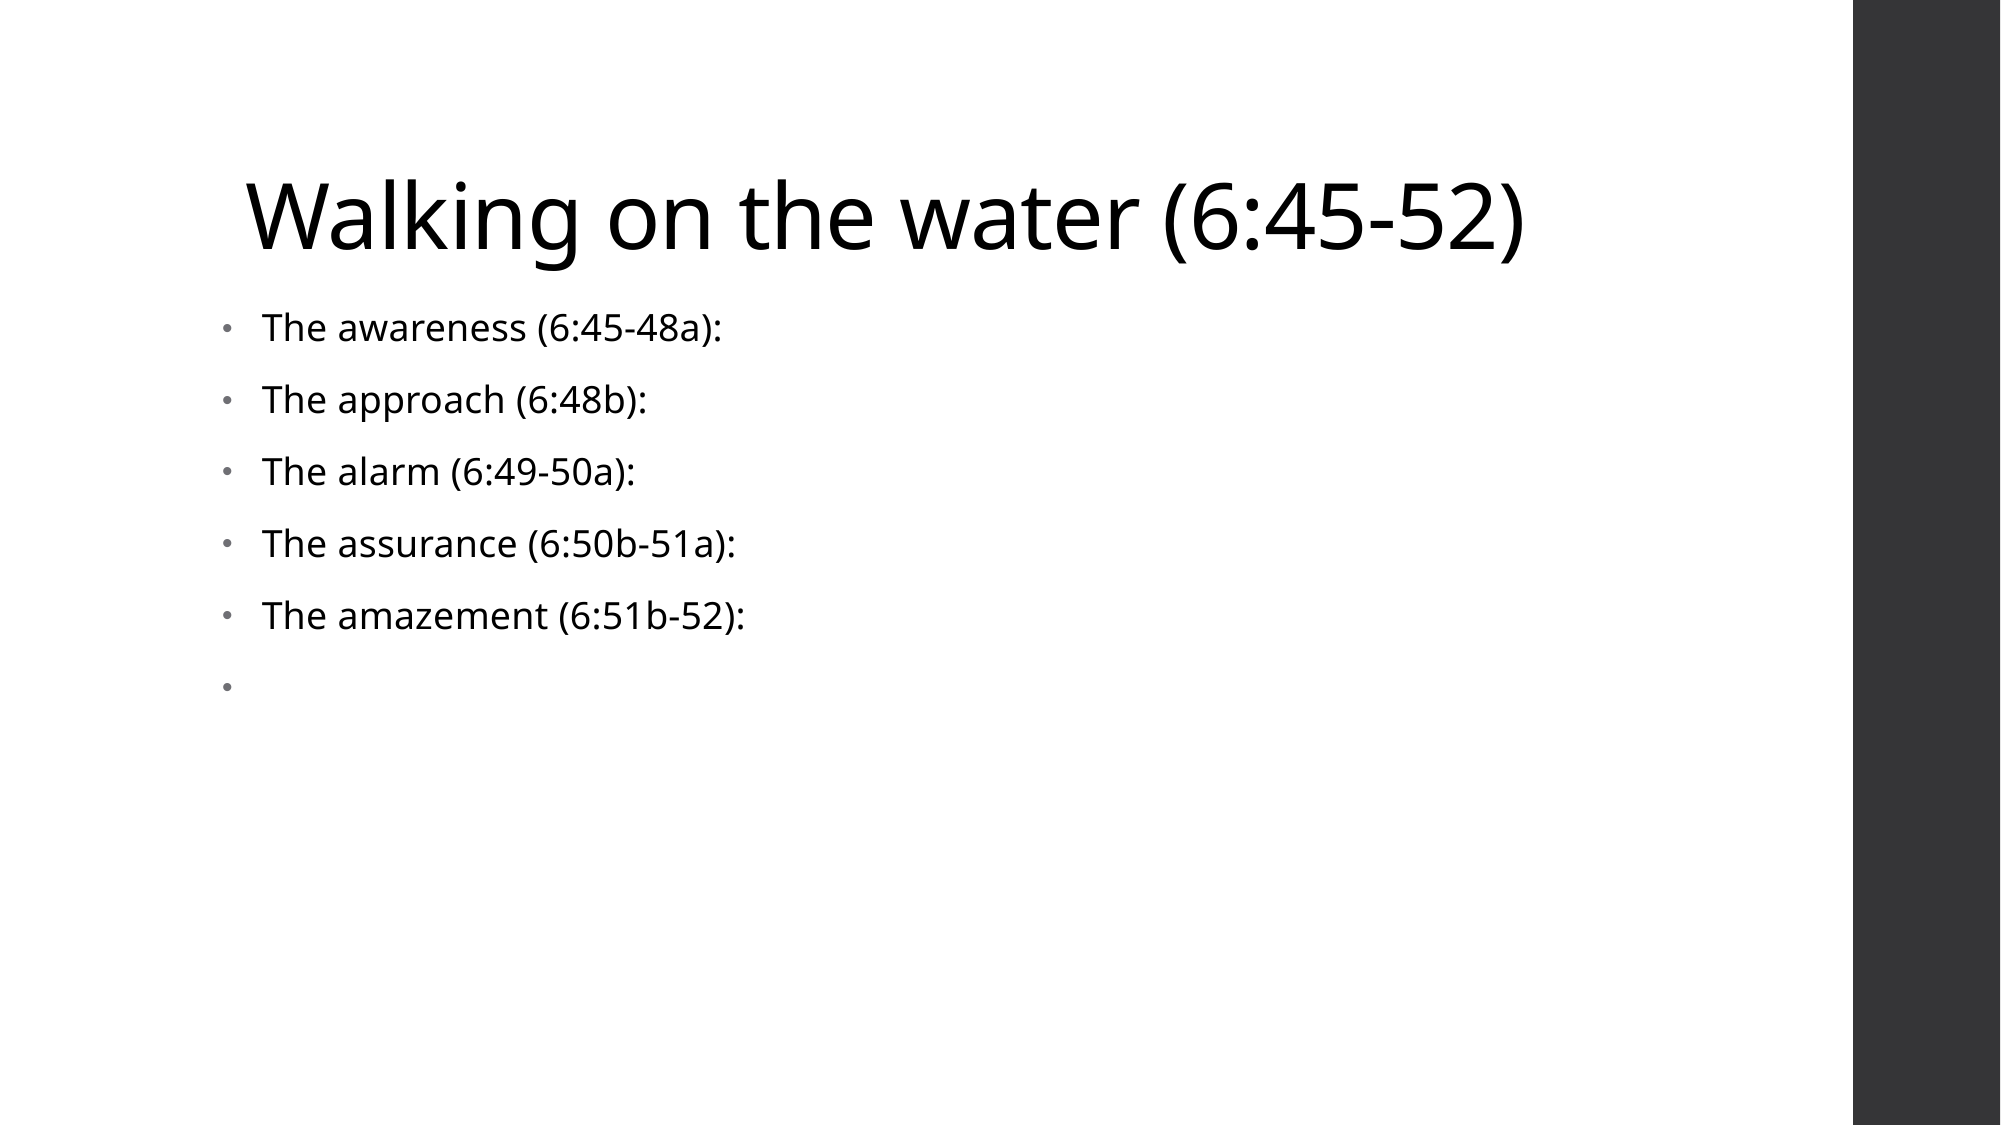

# Walking on the water (6:45-52)
 The awareness (6:45-48a):
 The approach (6:48b):
 The alarm (6:49-50a):
 The assurance (6:50b-51a):
 The amazement (6:51b-52):